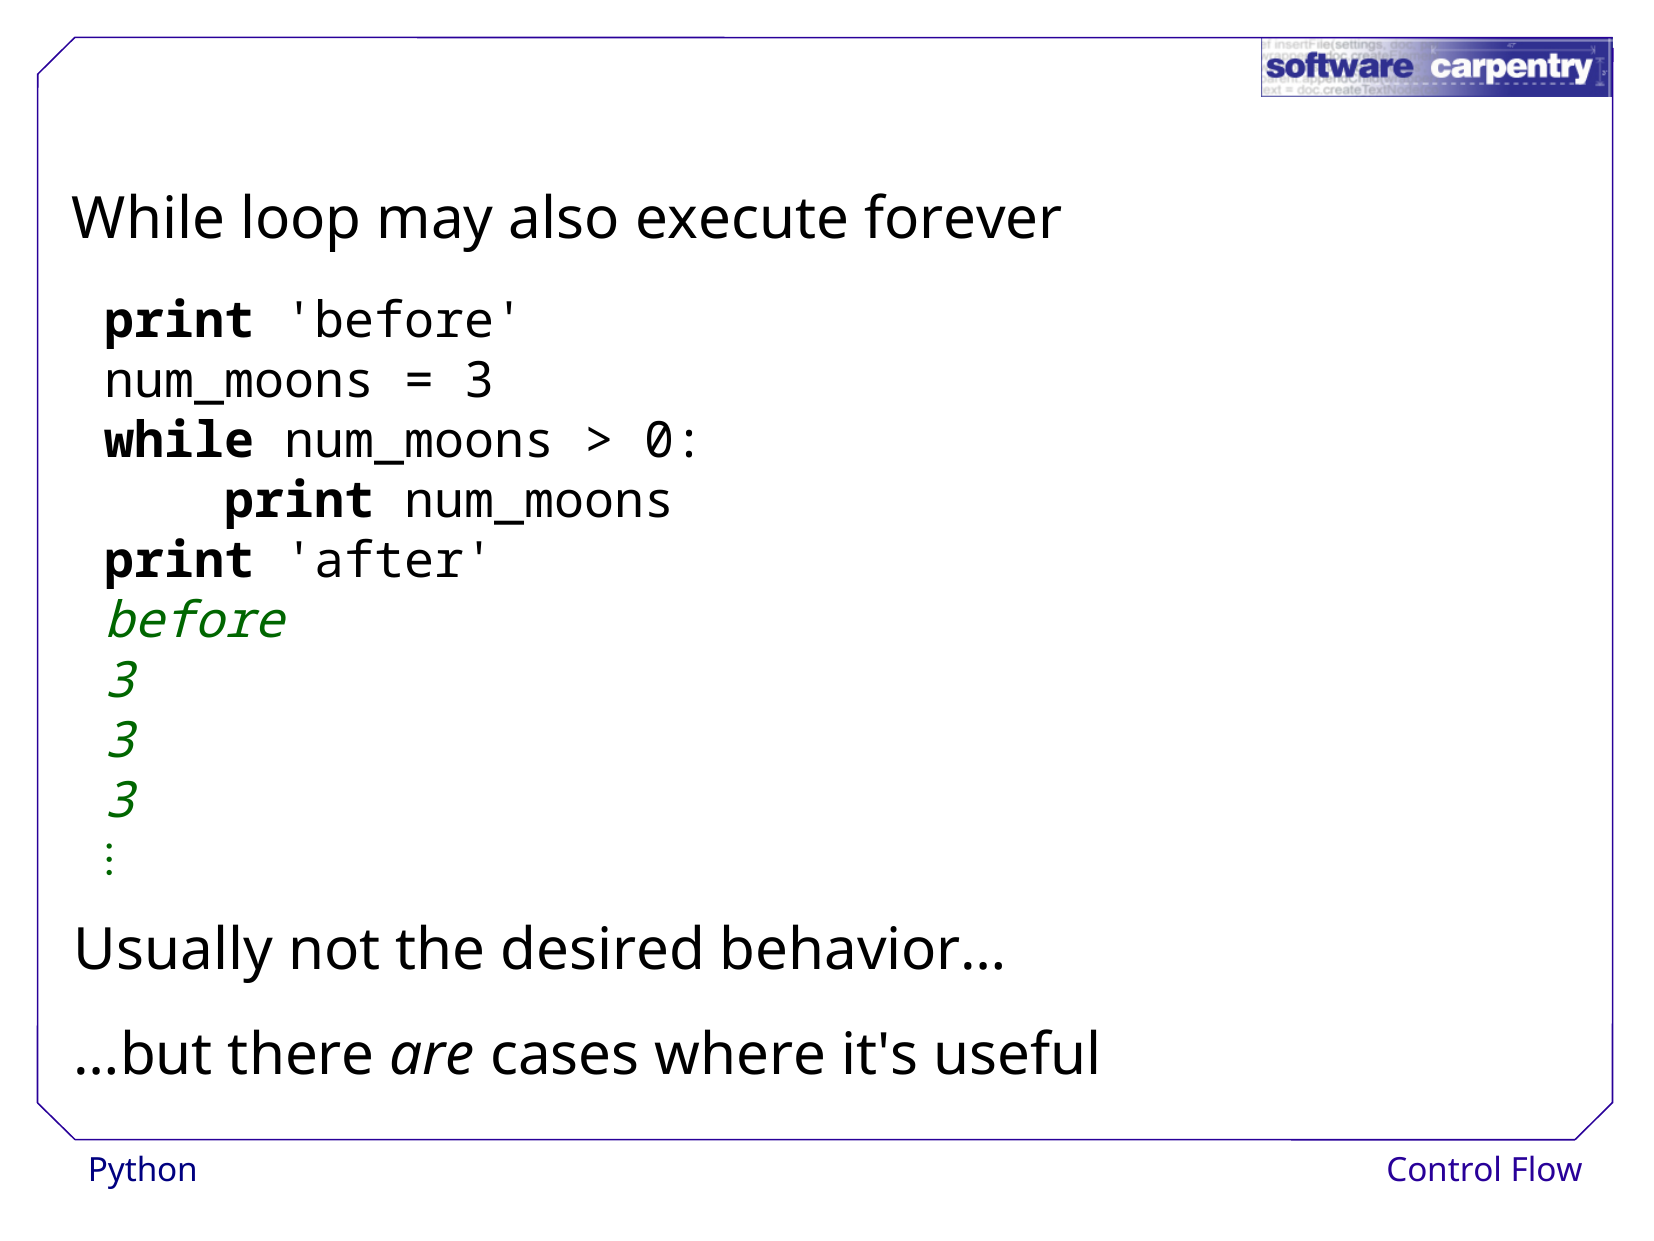

While loop may also execute forever
print 'before'
num_moons = 3
while num_moons > 0:
 print num_moons
print 'after'
before
3
3
3
⋮
Usually not the desired behavior…
…but there are cases where it's useful